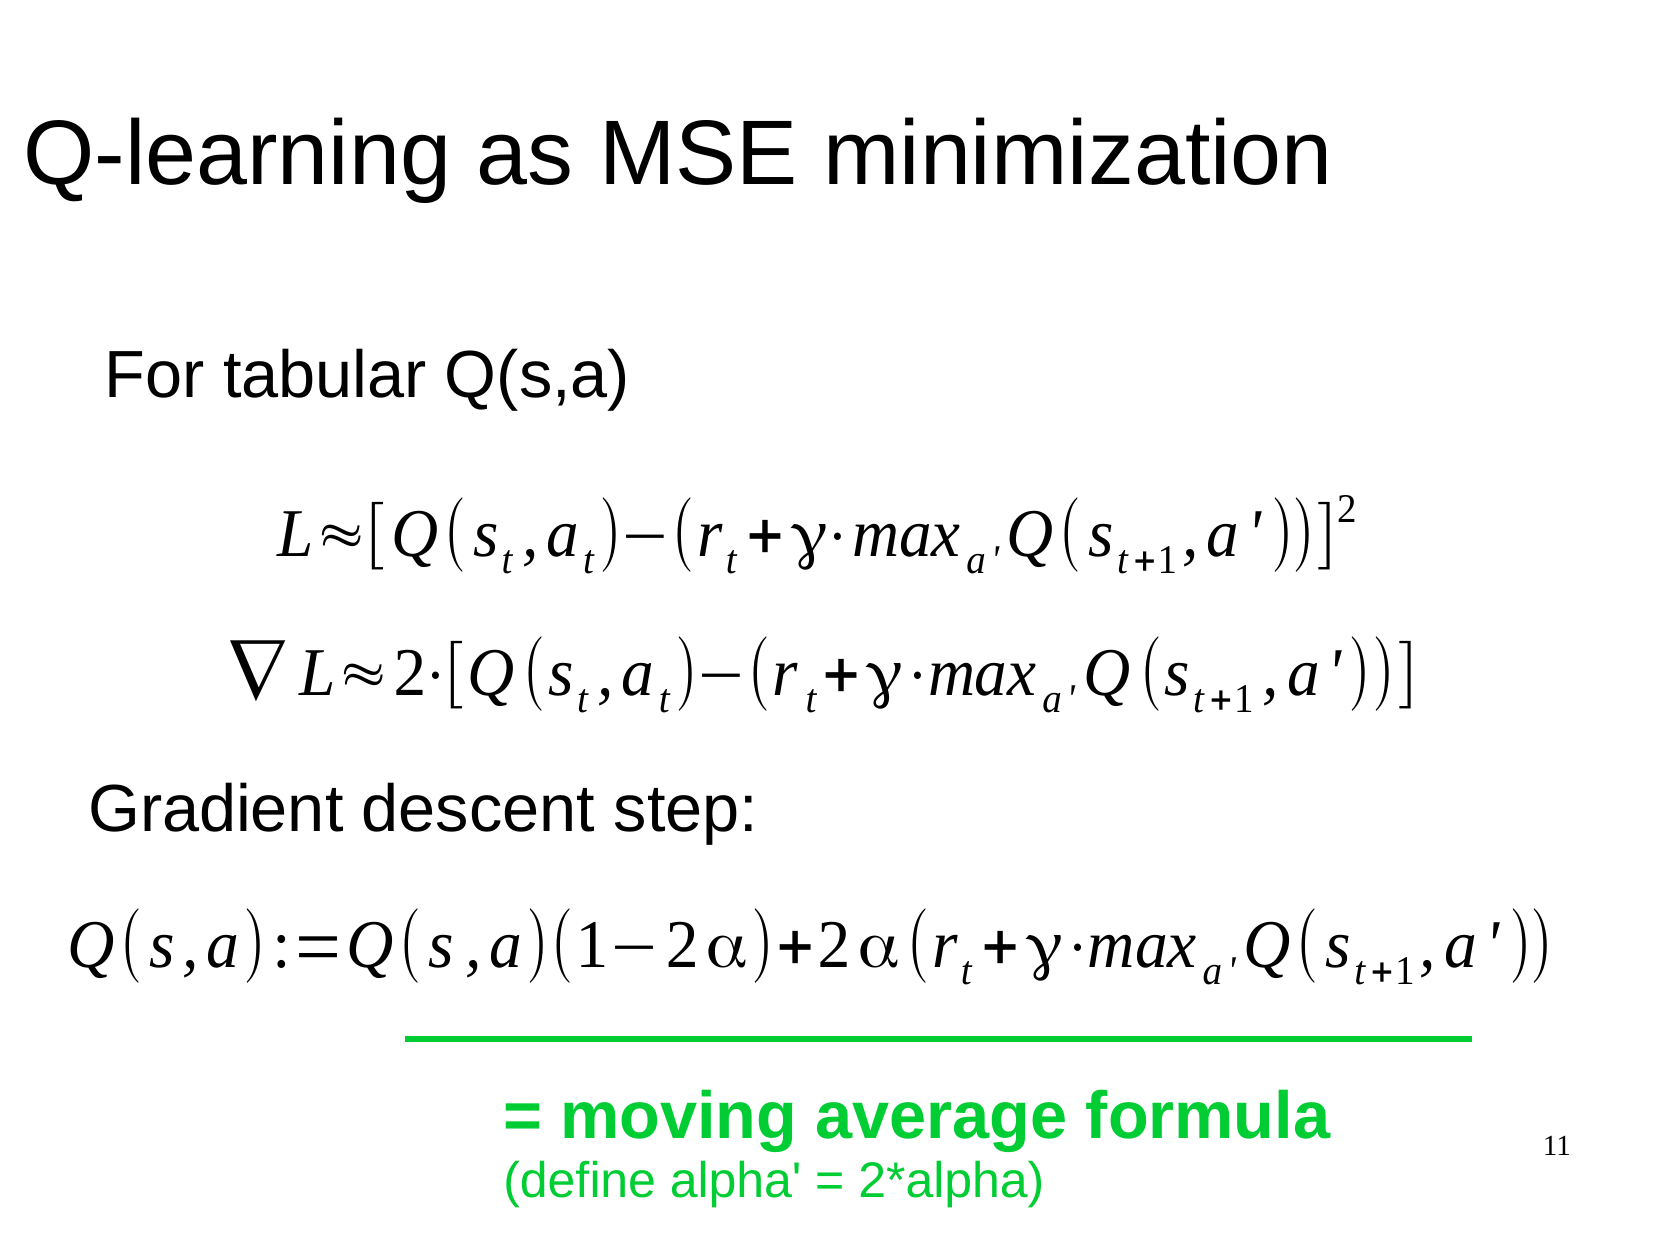

# Q-learning as MSE minimization
For tabular Q(s,a)
Gradient descent step:
= moving average formula
(define alpha' = 2*alpha)
11